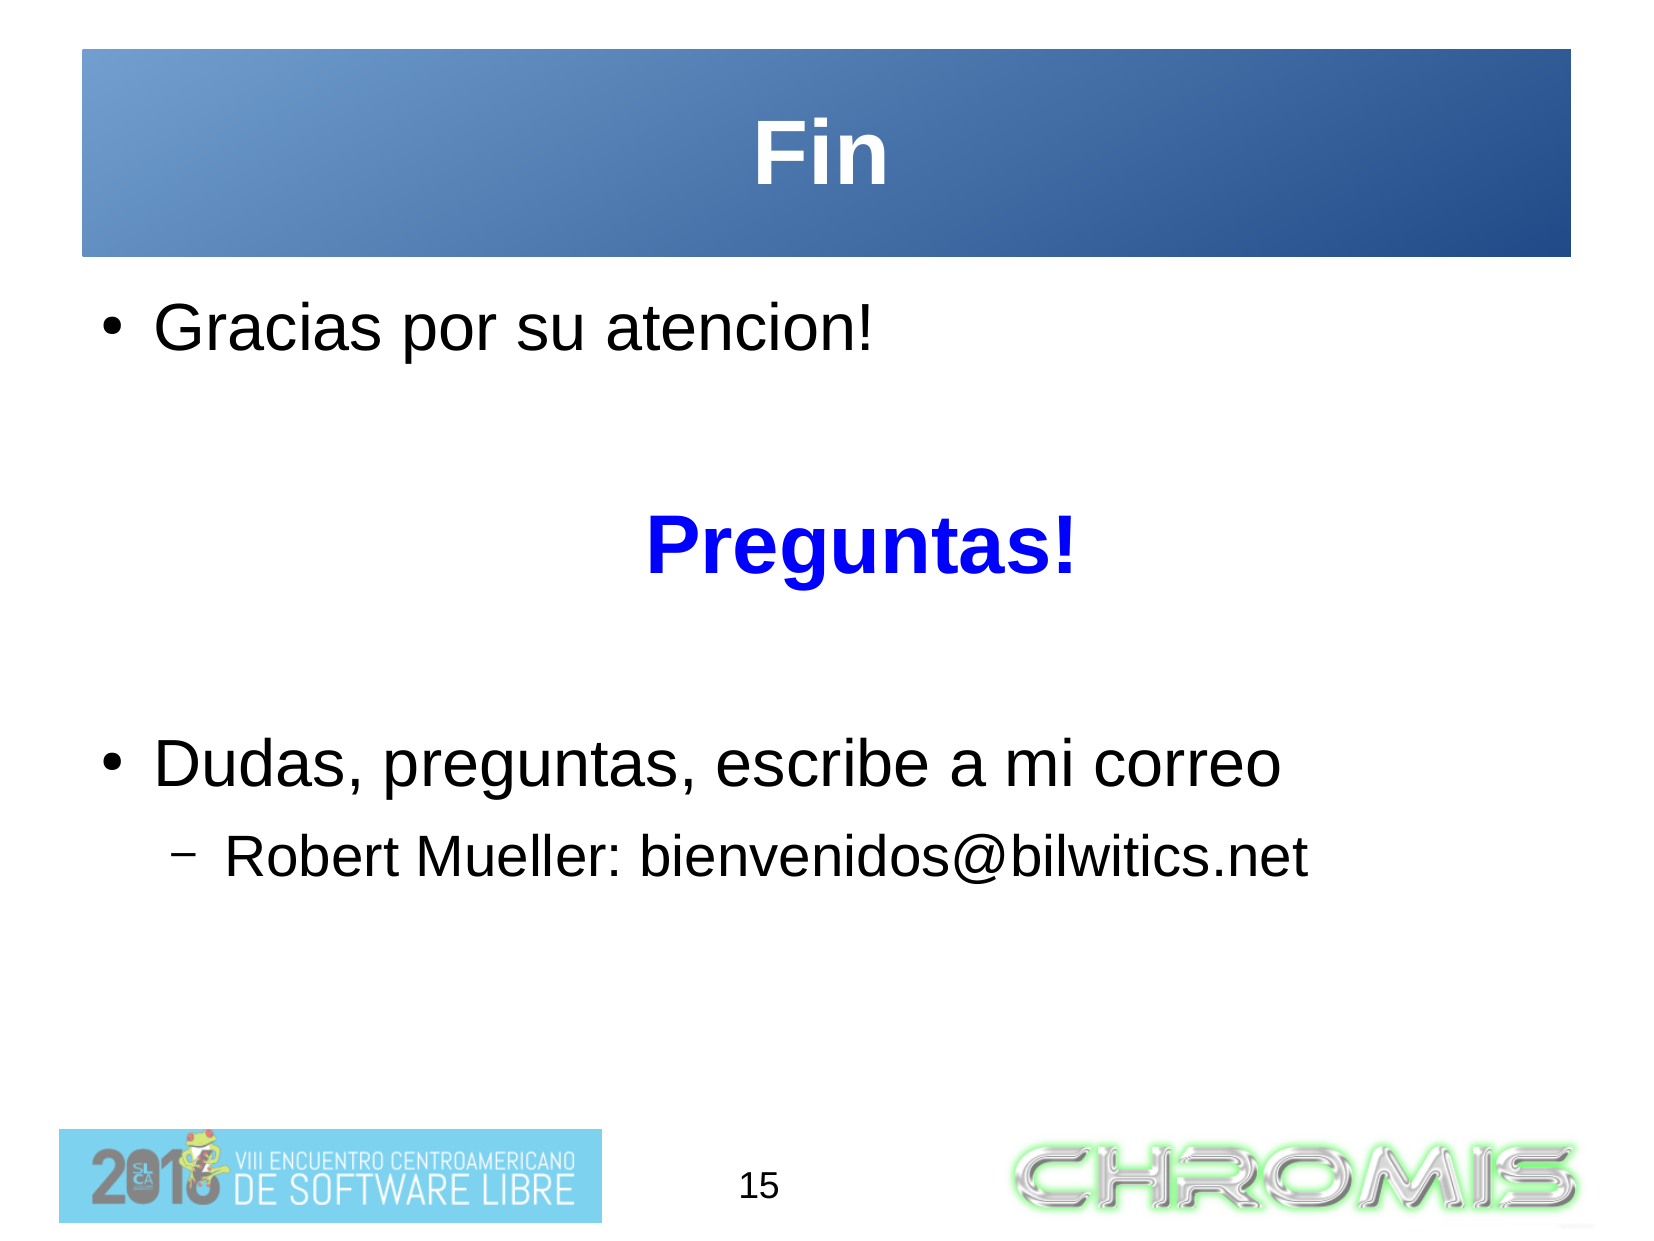

# Fin
Gracias por su atencion!
Preguntas!
Dudas, preguntas, escribe a mi correo
Robert Mueller: bienvenidos@bilwitics.net